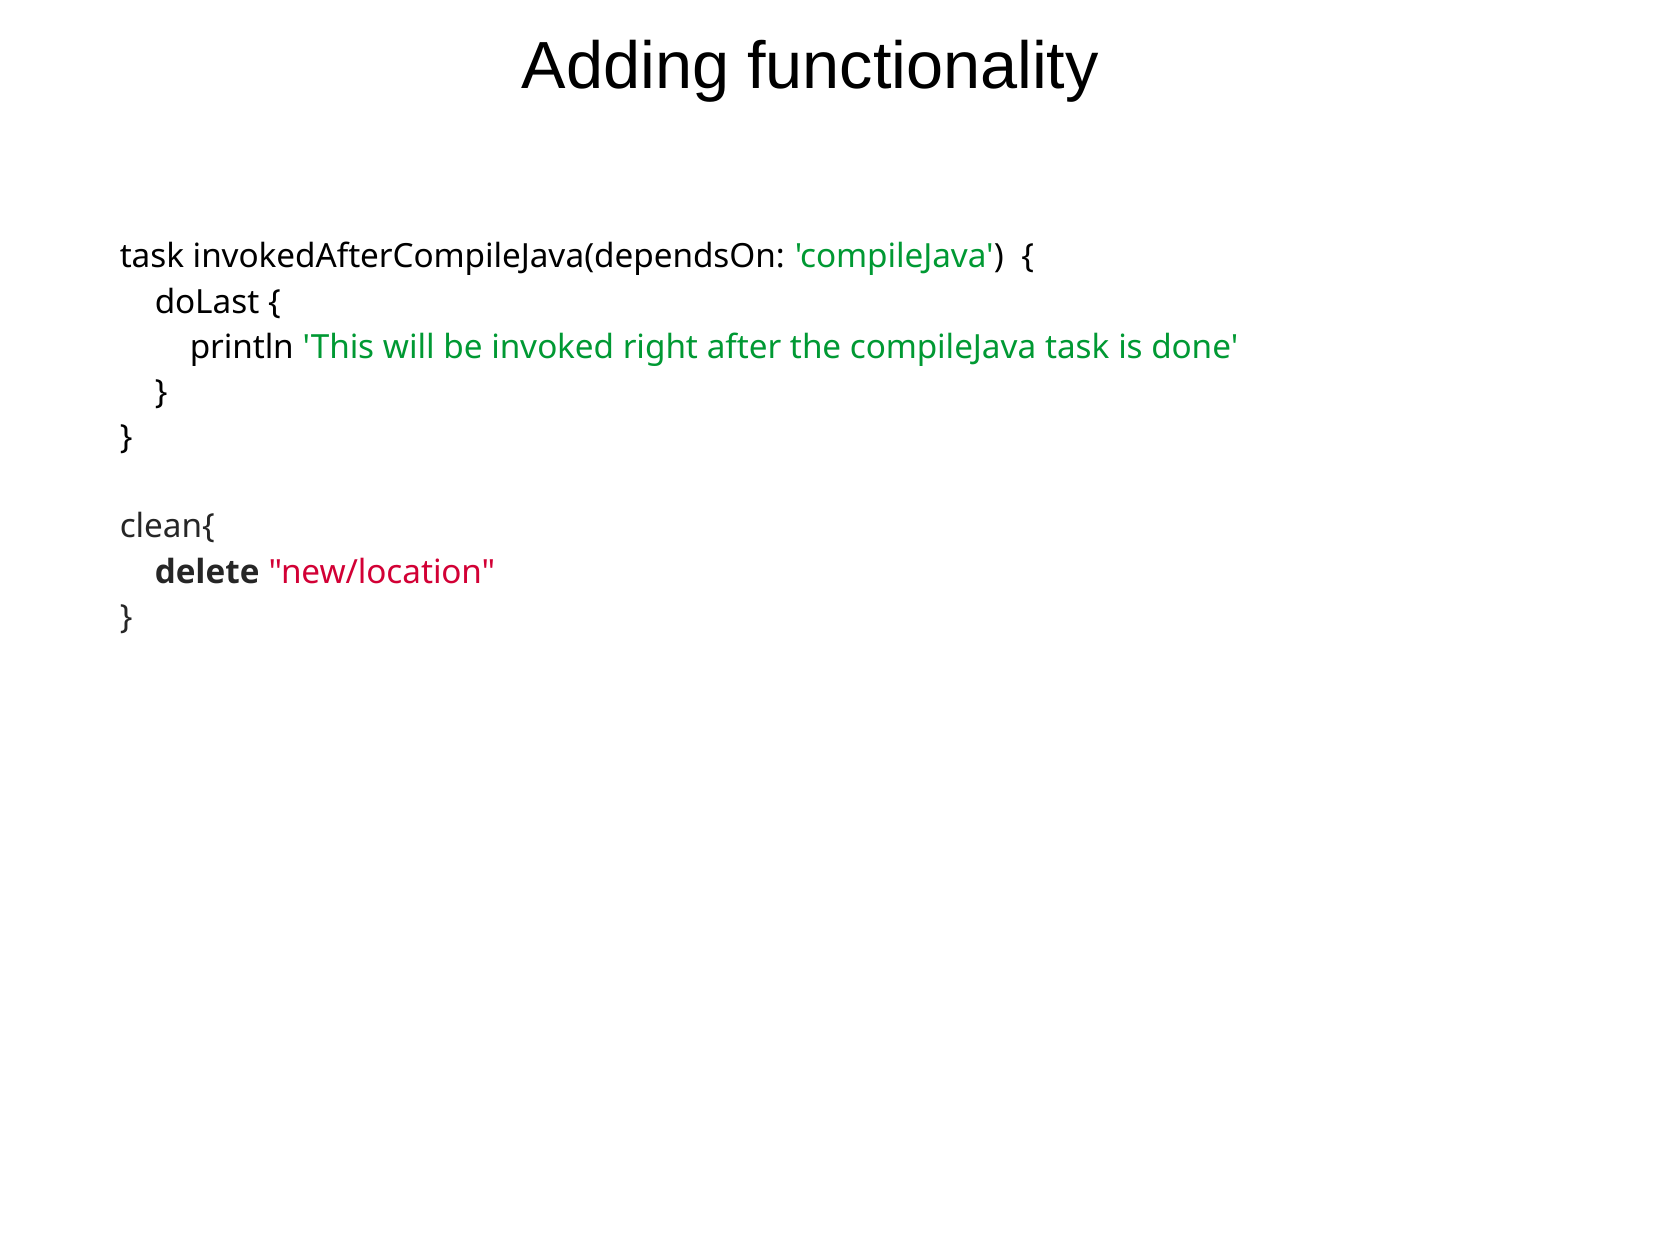

# Adding functionality
task invokedAfterCompileJava(dependsOn: 'compileJava') {
 doLast {
 println 'This will be invoked right after the compileJava task is done'
 }
}
clean{
 delete "new/location"
}